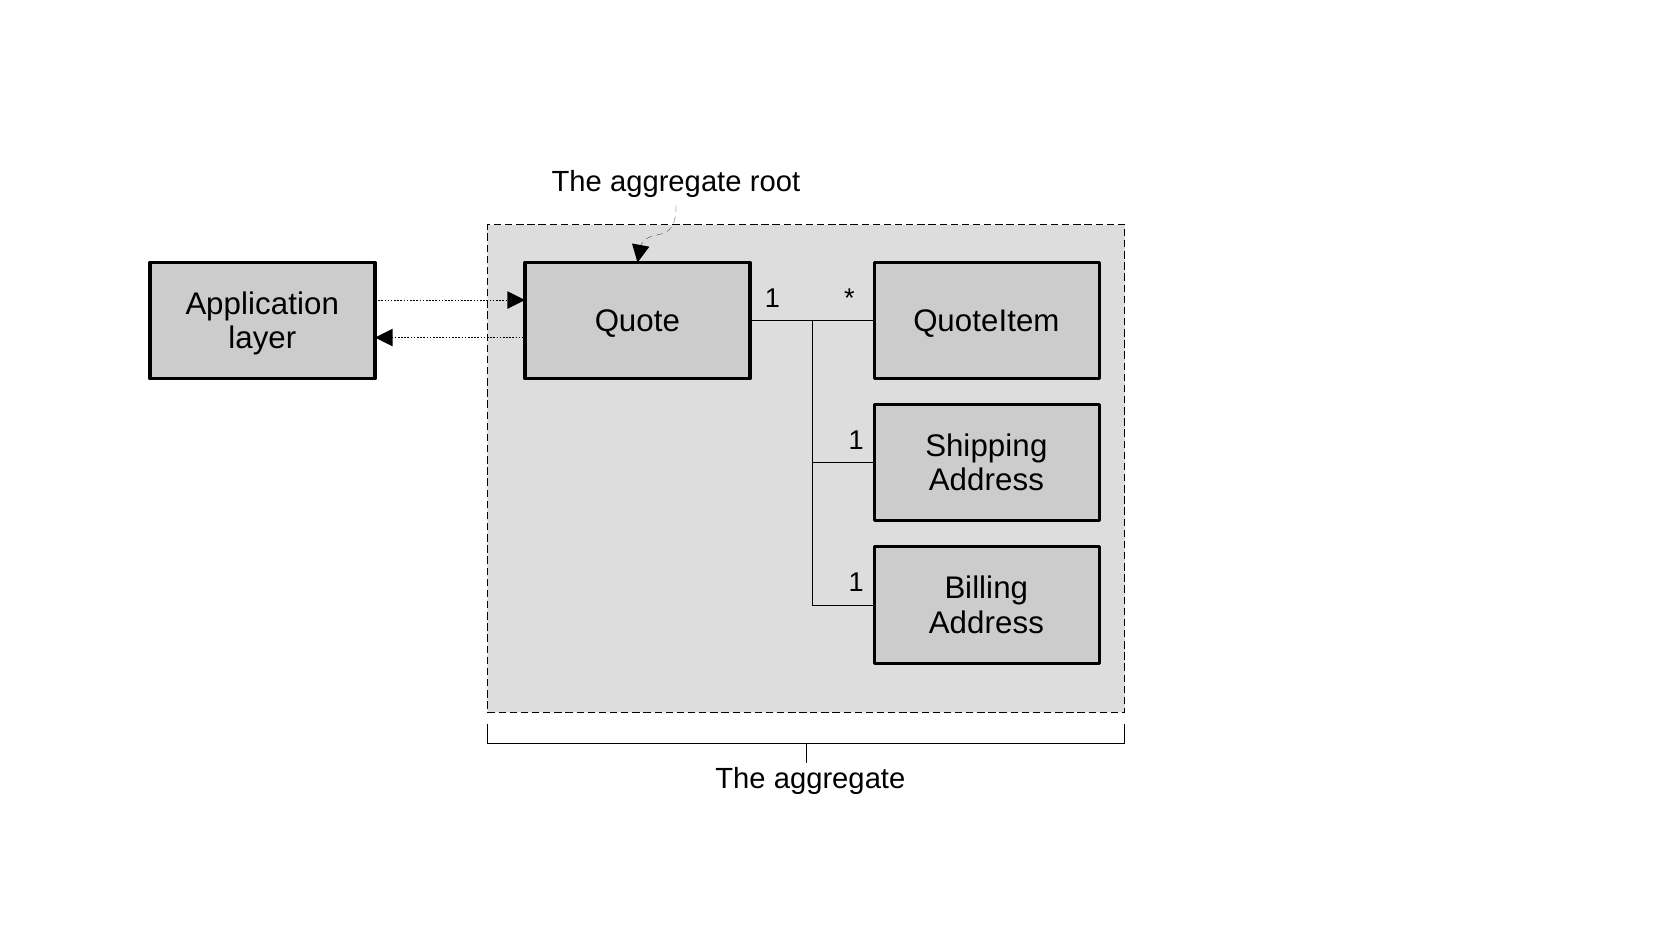

The aggregate root
Application layer
Quote
QuoteItem
1
*
Shipping Address
1
Billing Address
1
The aggregate